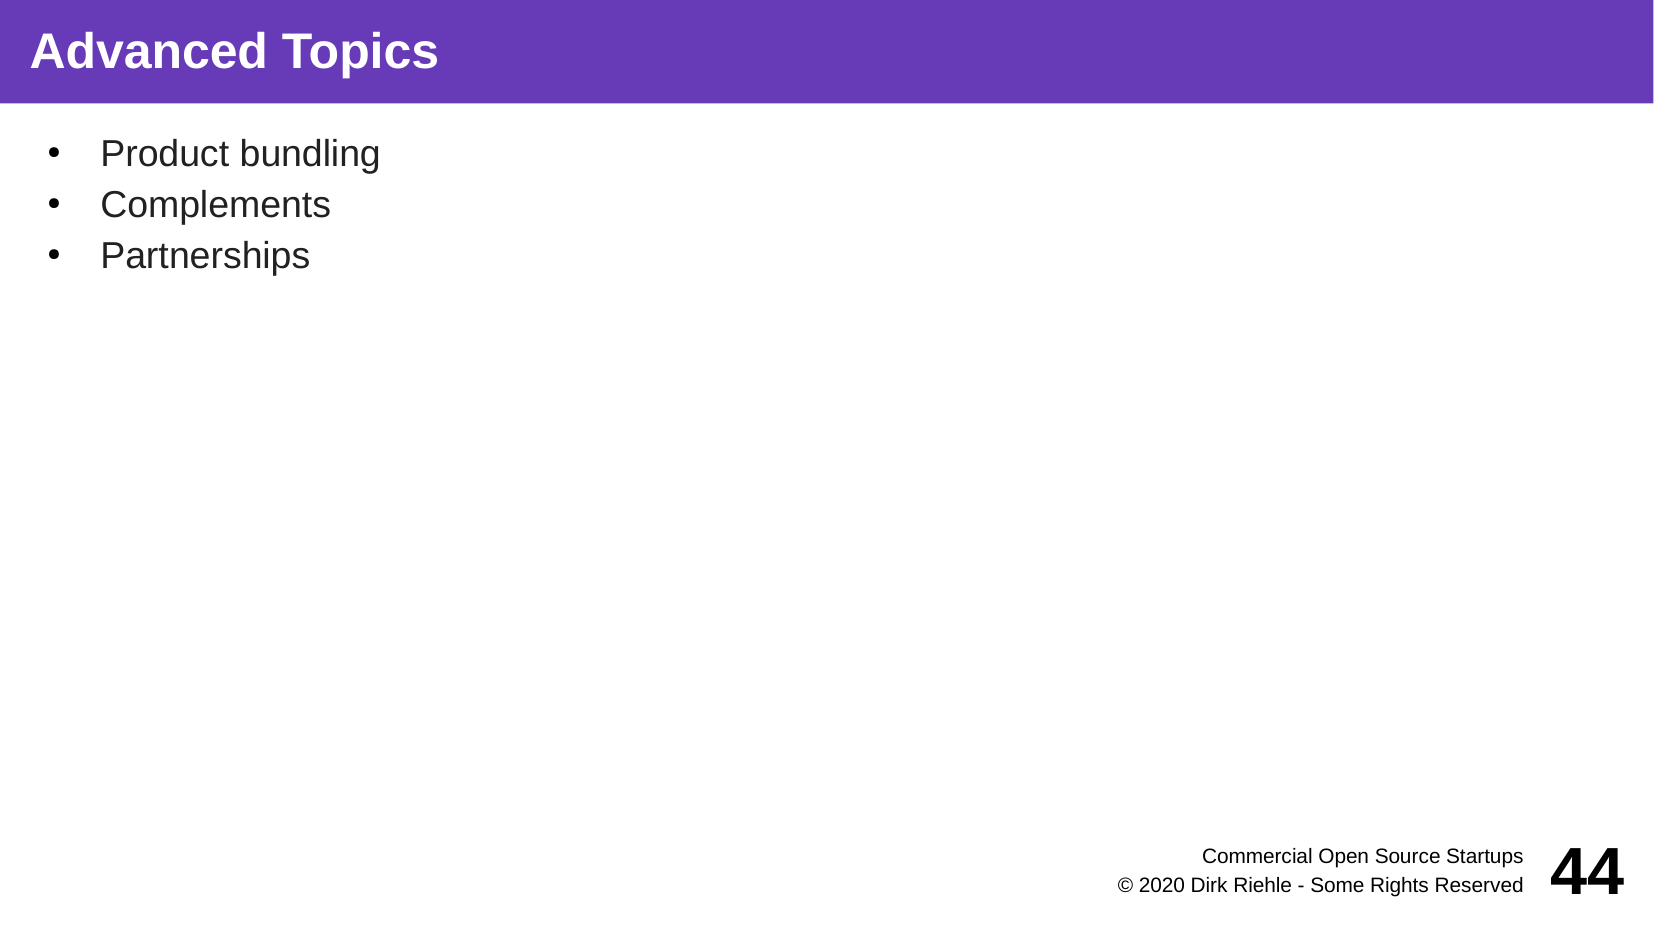

# Advanced Topics
Product bundling
Complements
Partnerships
Commercial Open Source Startups
44
© 2020 Dirk Riehle - Some Rights Reserved